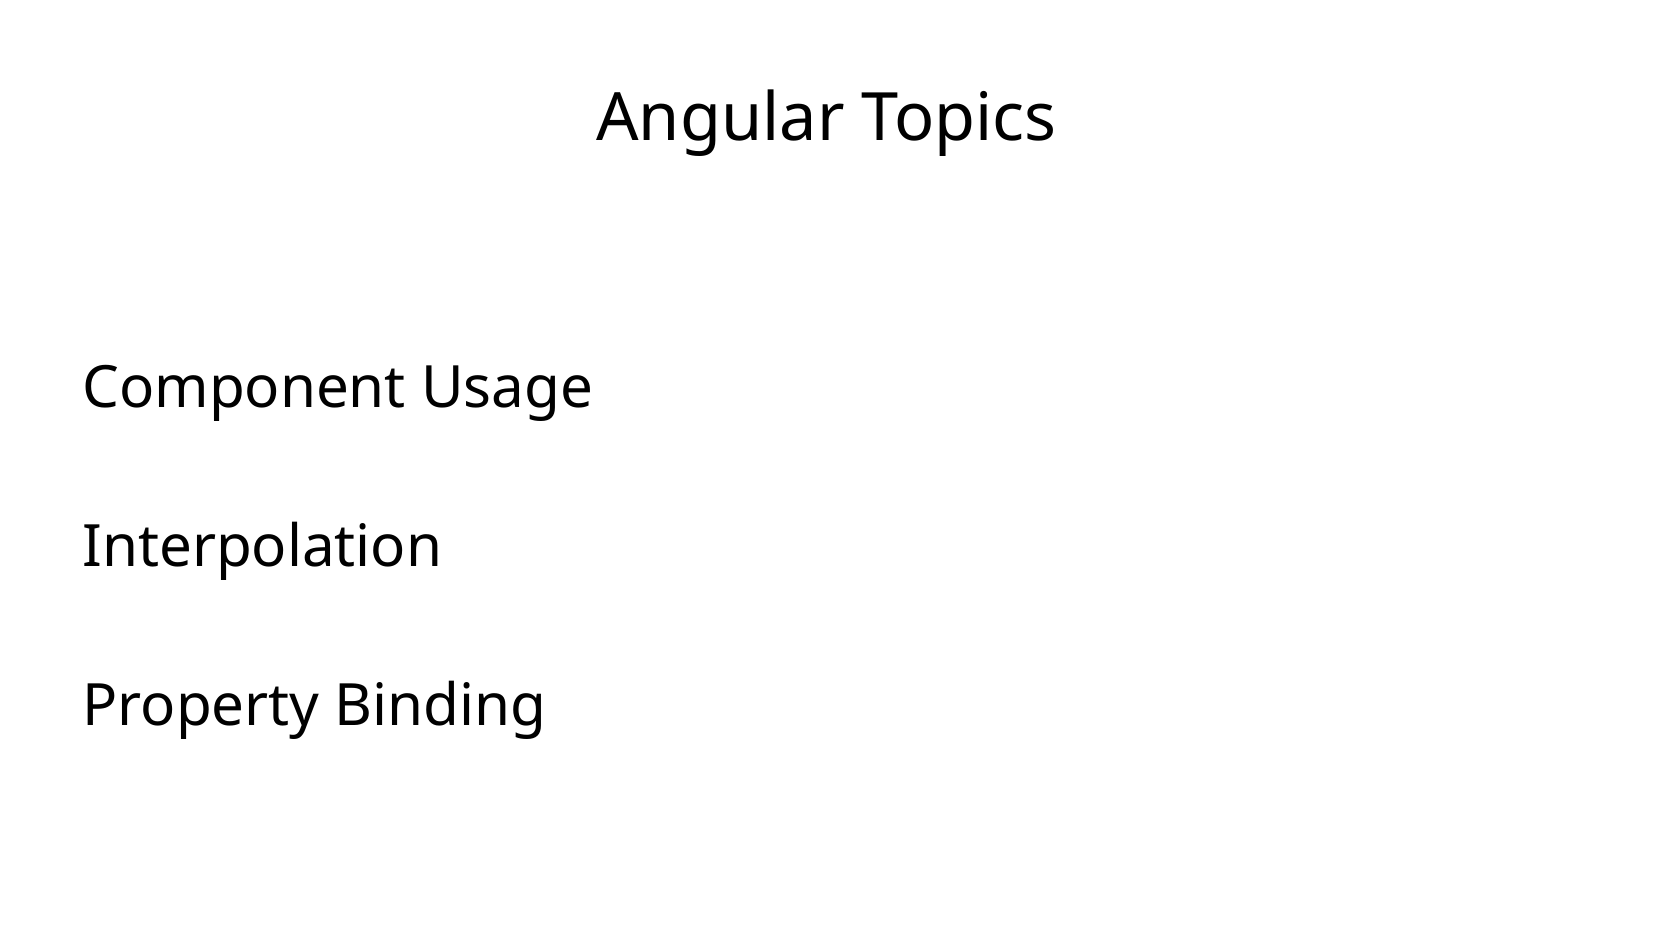

# Angular Topics
Component Usage
Interpolation
Property Binding